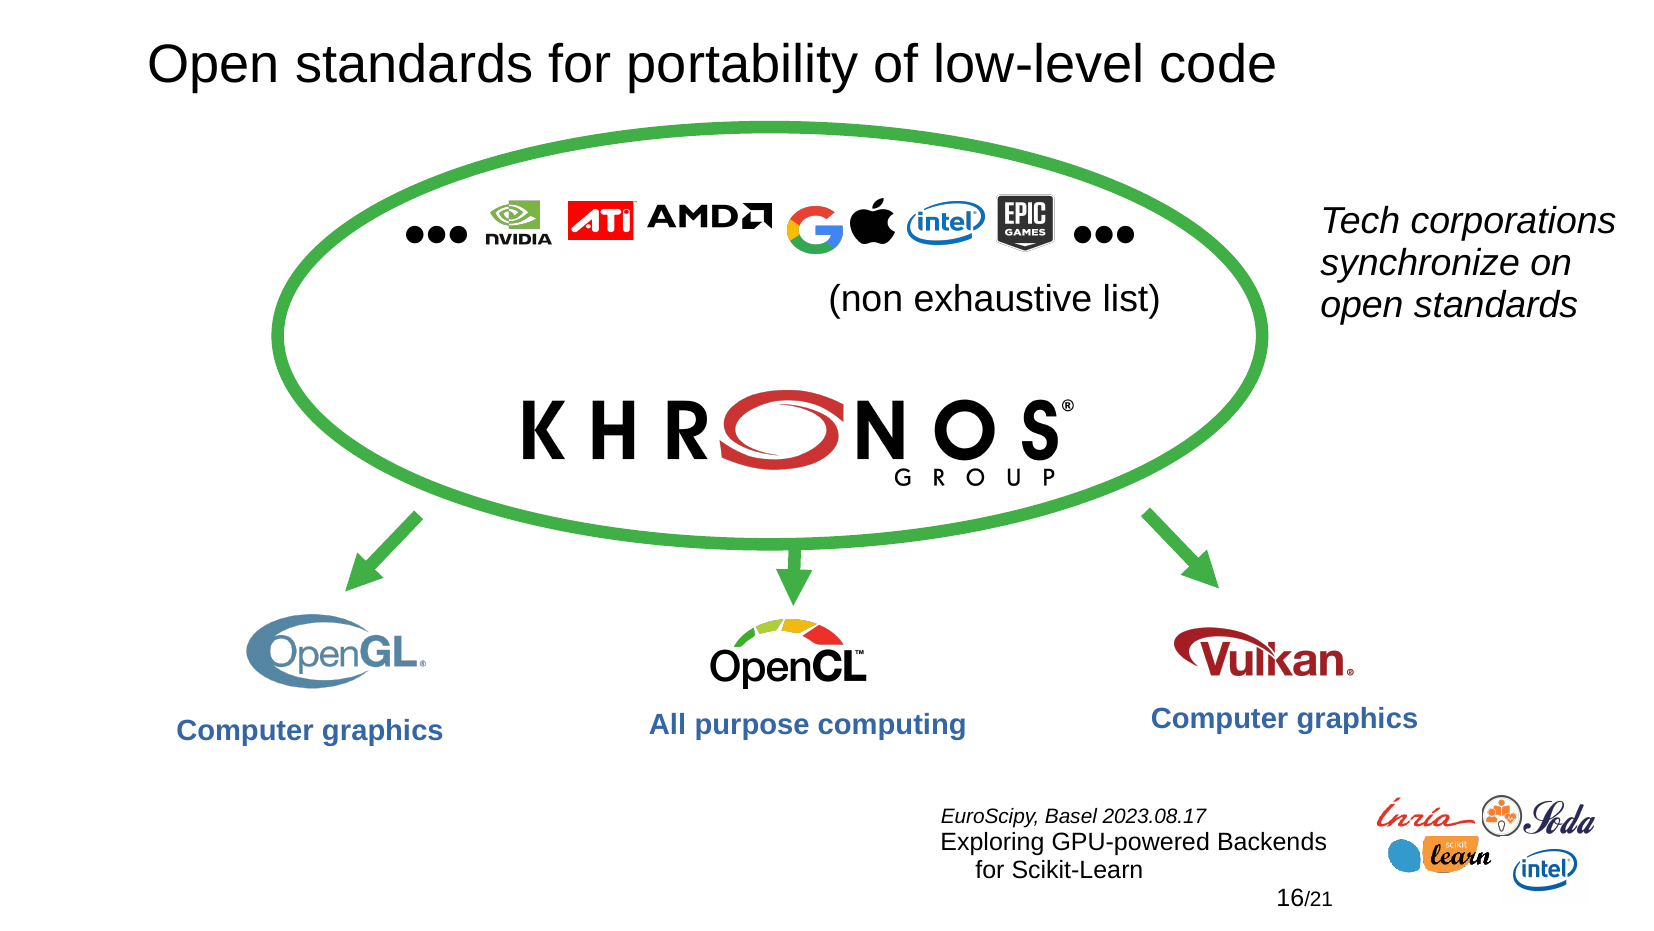

Open standards for portability of low-level code
Tech corporations
synchronize on
open standards
(non exhaustive list)
Computer graphics
All purpose computing
Computer graphics
 EuroScipy, Basel 2023.08.17
 Exploring GPU-powered Backends
 for Scikit-Learn
 16/21